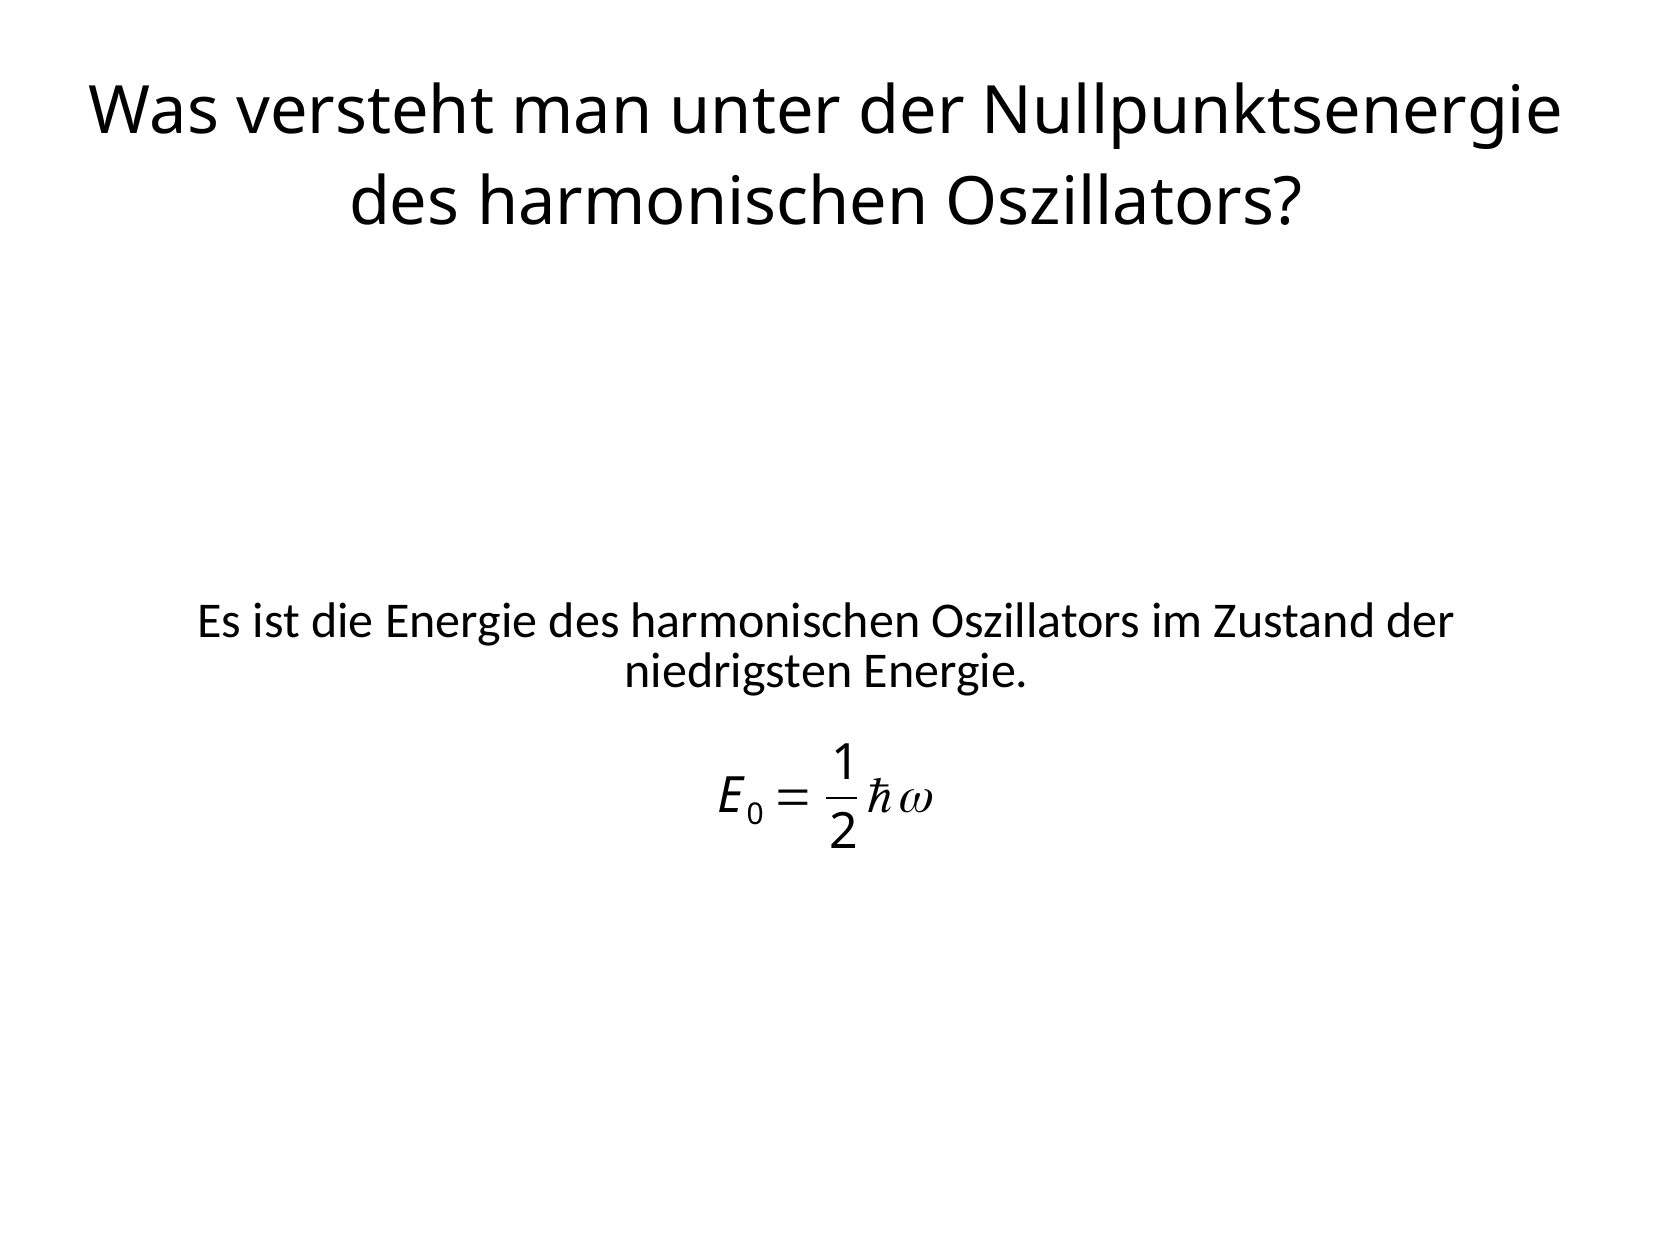

# Was versteht man unter der Nullpunktsenergie des harmonischen Oszillators?
Es ist die Energie des harmonischen Oszillators im Zustand der niedrigsten Energie.